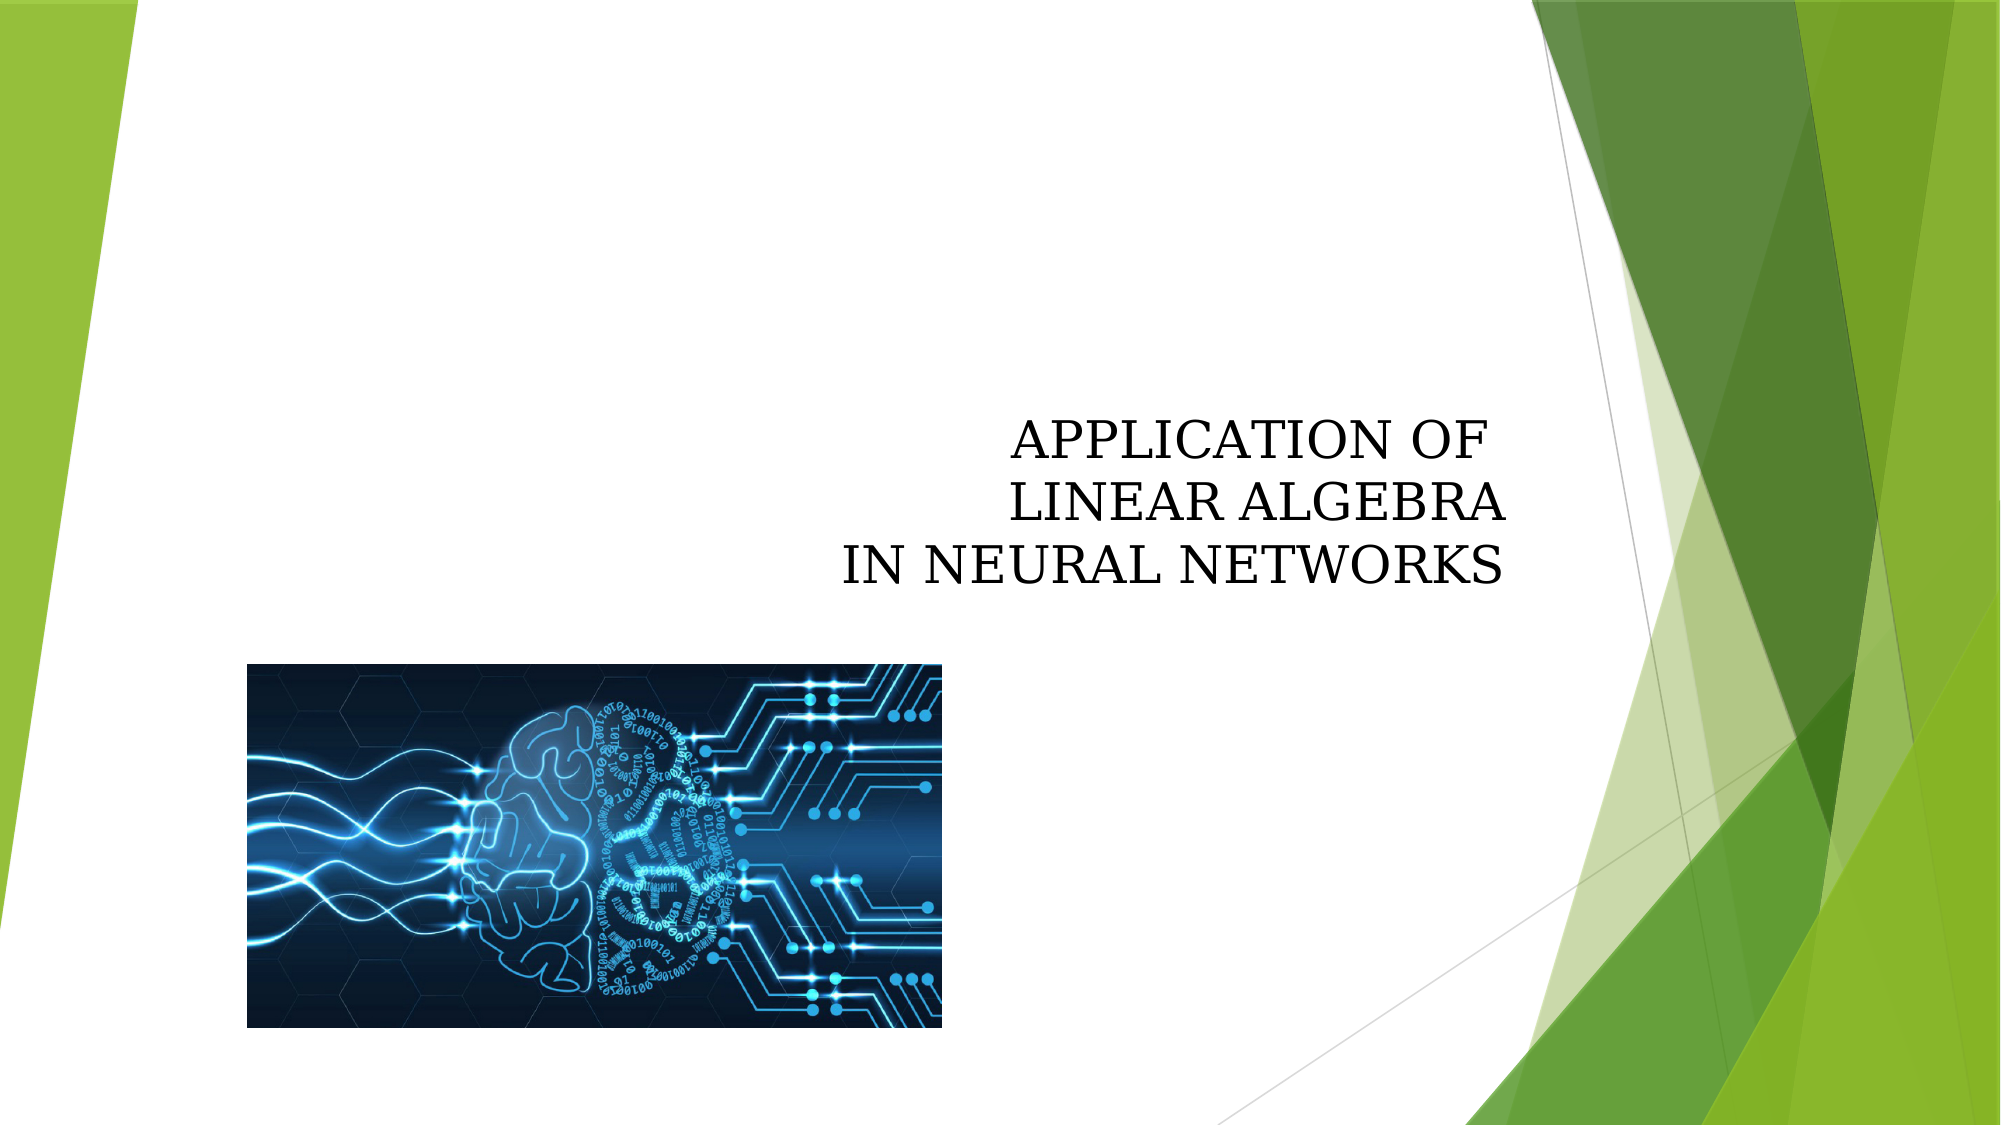

# APPLICATION OF LINEAR ALGEBRA IN NEURAL NETWORKS